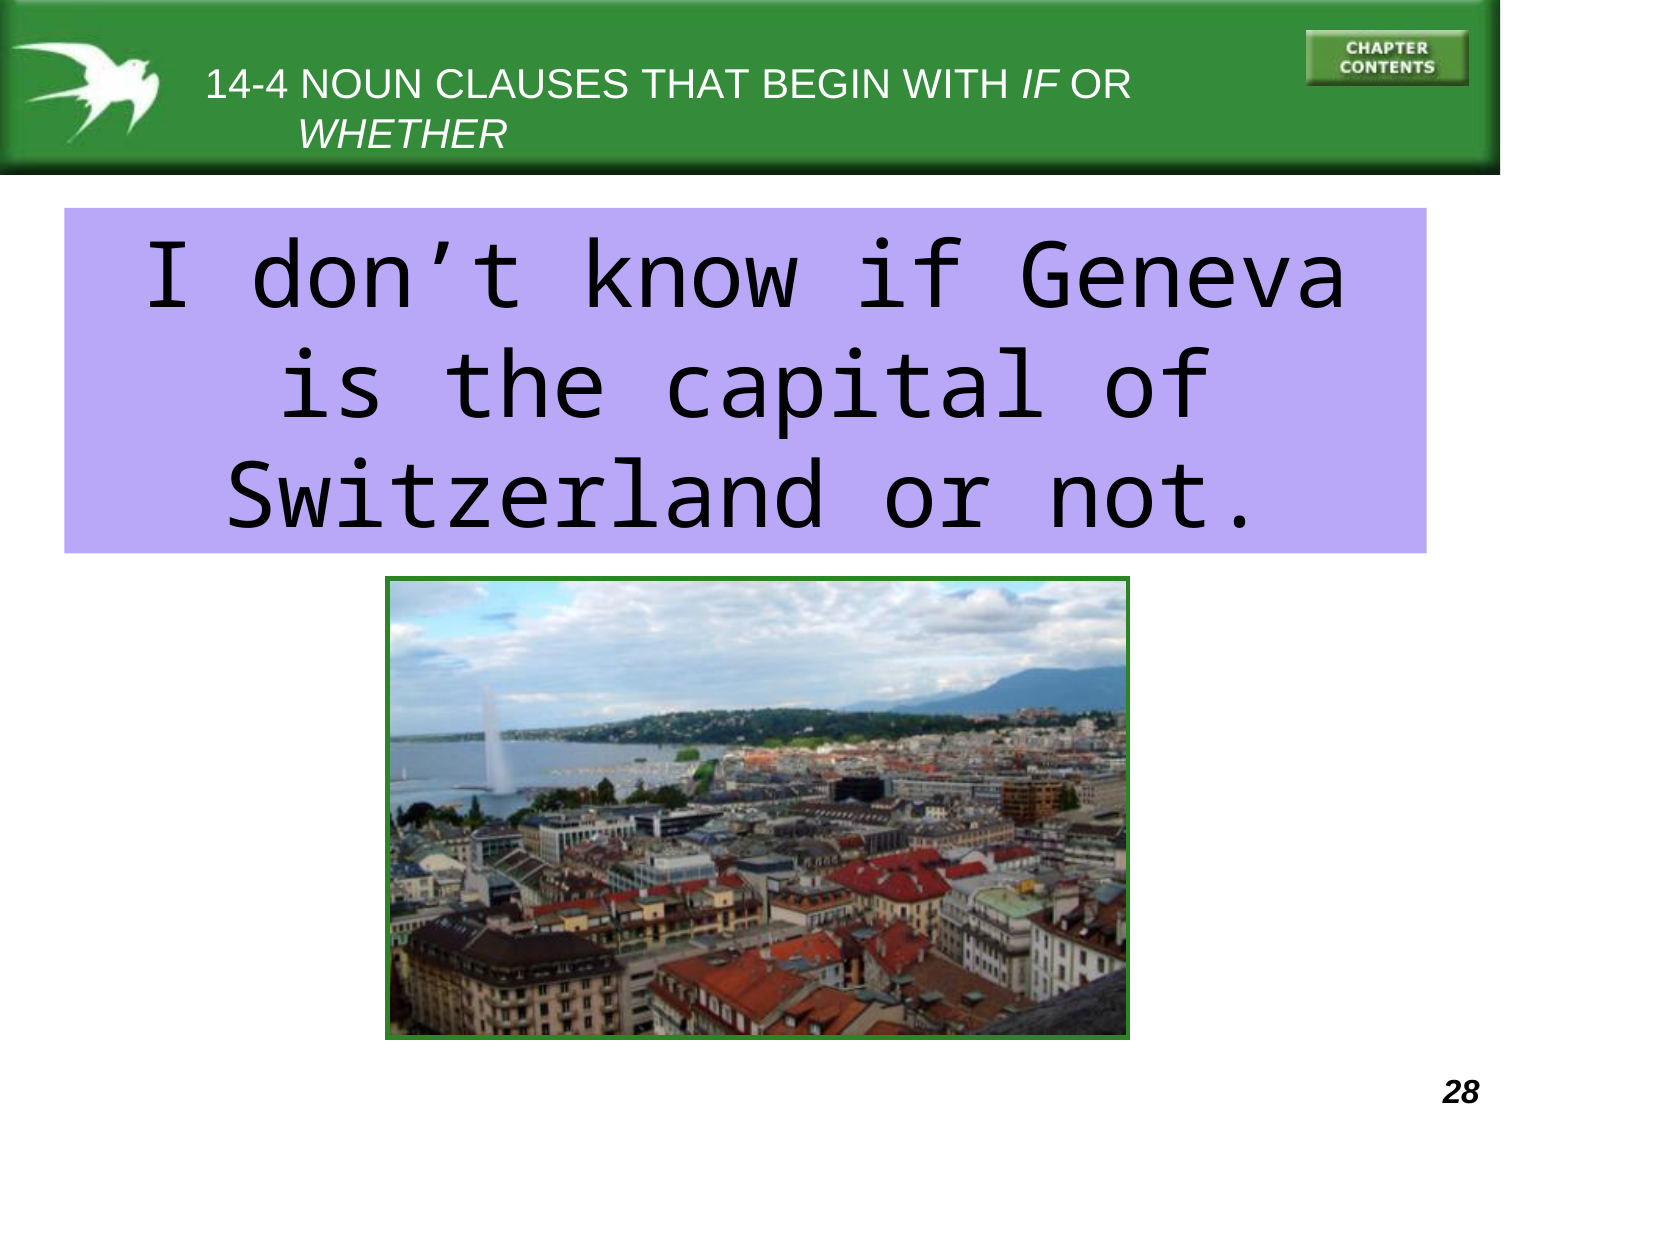

14-4 NOUN CLAUSES THAT BEGIN WITH IF OR
 WHETHER
I don’t know if Geneva is the capital of Switzerland or not.